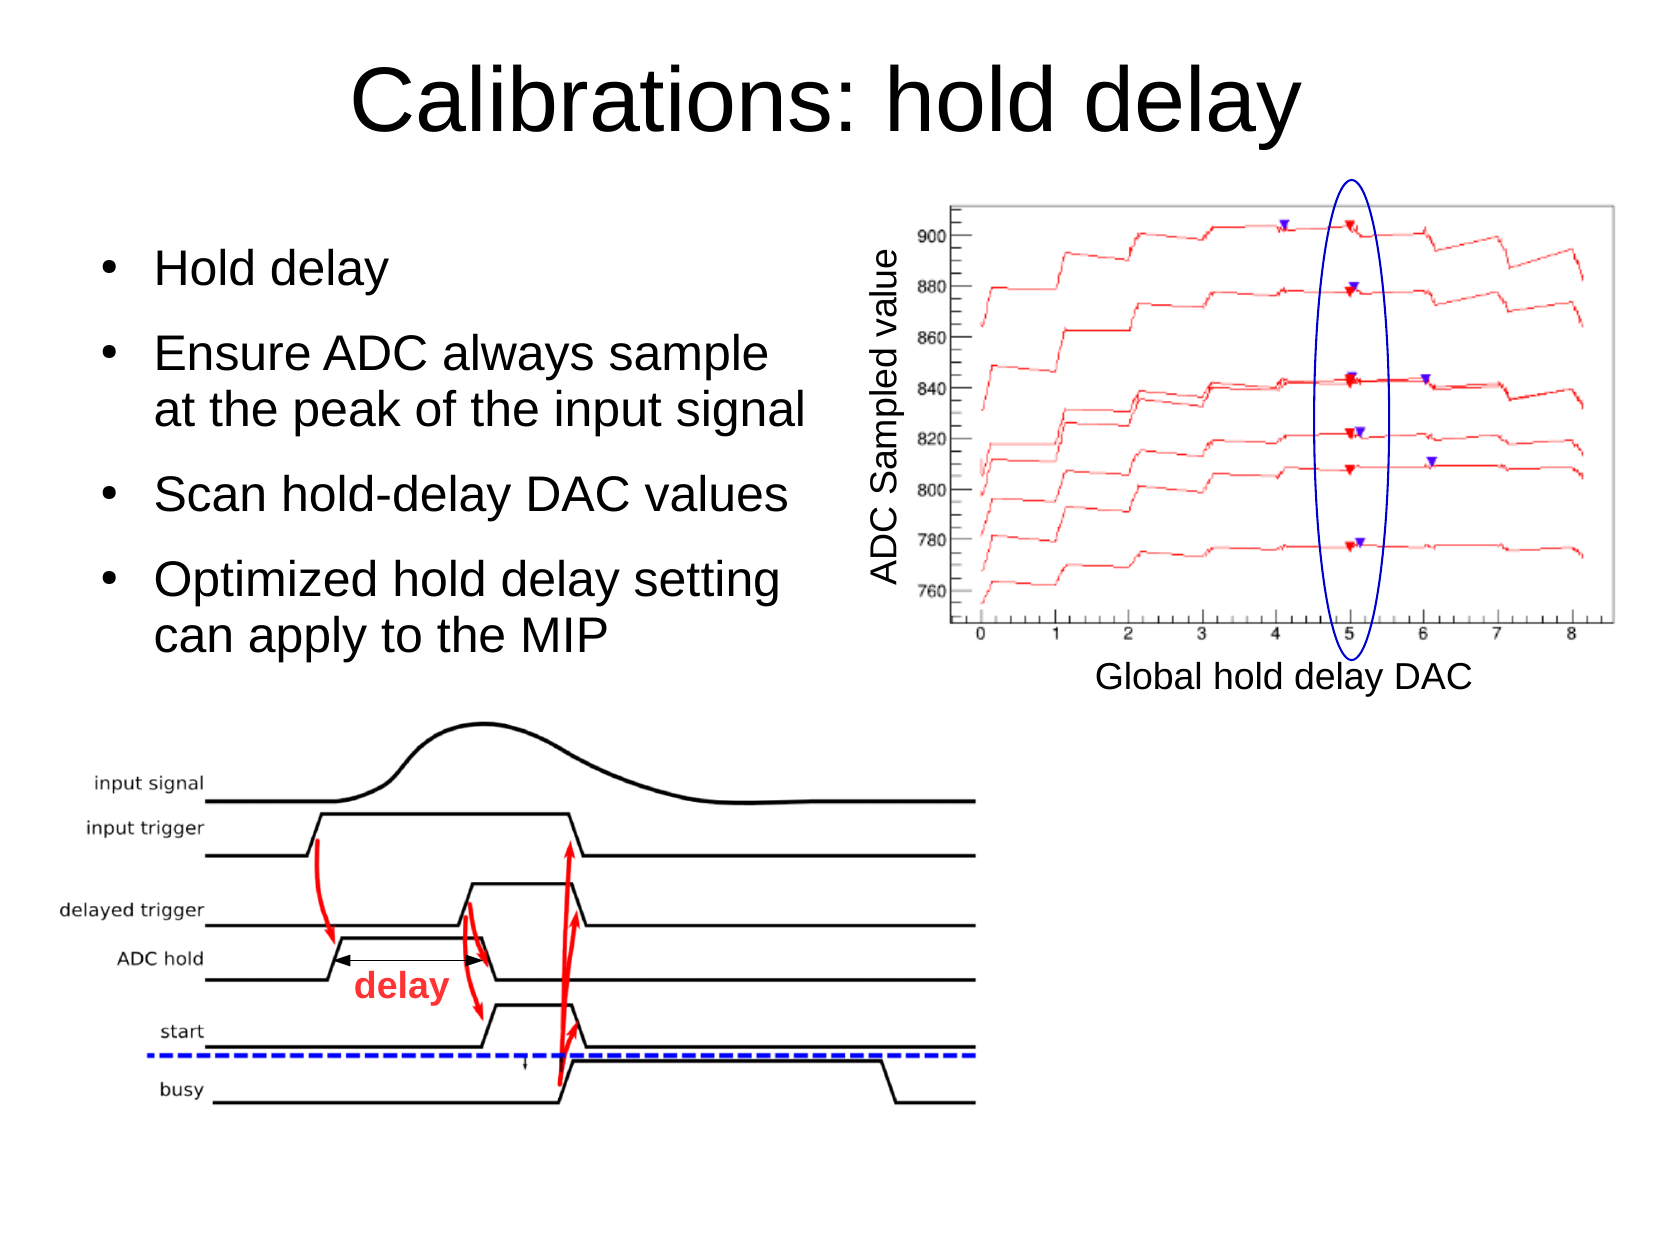

# Calibrations: hold delay
Hold delay
Ensure ADC always sample at the peak of the input signal
Scan hold-delay DAC values
Optimized hold delay setting can apply to the MIP
ADC Sampled value
Global hold delay DAC
delay